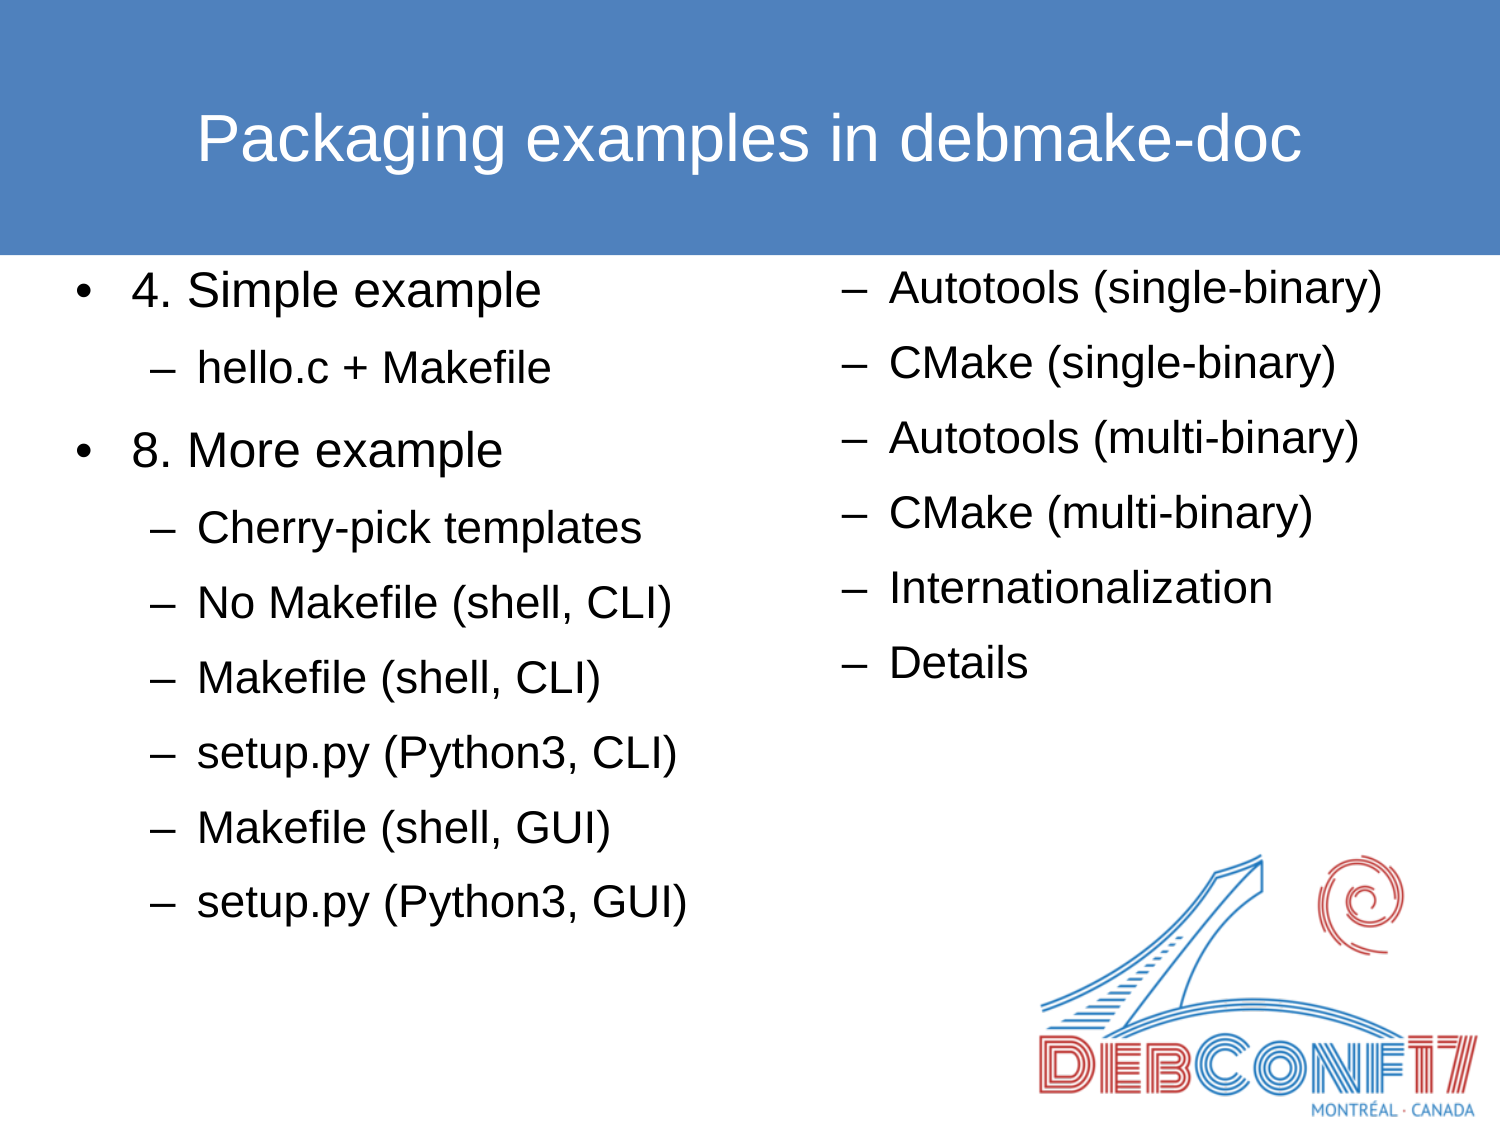

# Packaging examples in debmake-doc
4. Simple example
hello.c + Makefile
8. More example
Cherry-pick templates
No Makefile (shell, CLI)
Makefile (shell, CLI)
setup.py (Python3, CLI)
Makefile (shell, GUI)
setup.py (Python3, GUI)
Autotools (single-binary)
CMake (single-binary)
Autotools (multi-binary)
CMake (multi-binary)
Internationalization
Details